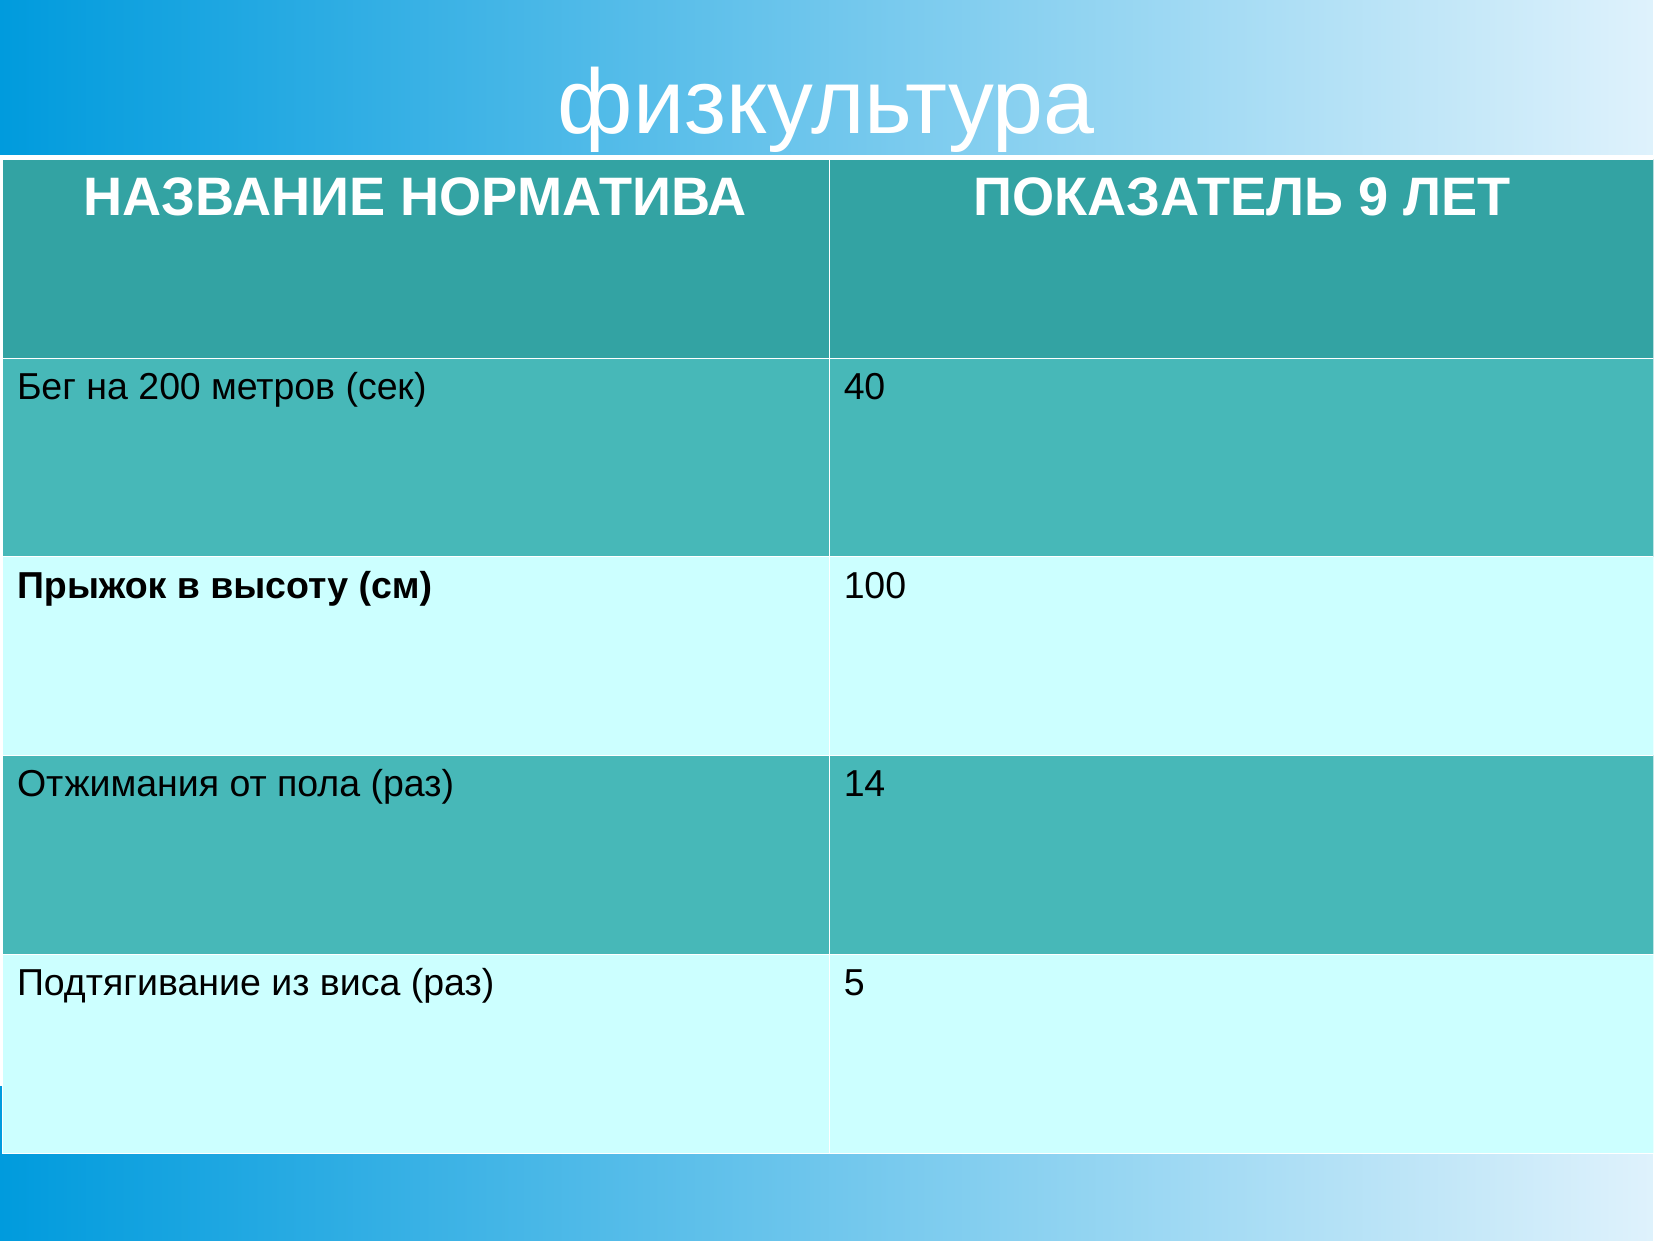

# физкультура
| НАЗВАНИЕ НОРМАТИВА | ПОКАЗАТЕЛЬ 9 ЛЕТ |
| --- | --- |
| Бег на 200 метров (сек) | 40 |
| Прыжок в высоту (см) | 100 |
| Отжимания от пола (раз) | 14 |
| Подтягивание из виса (раз) | 5 |